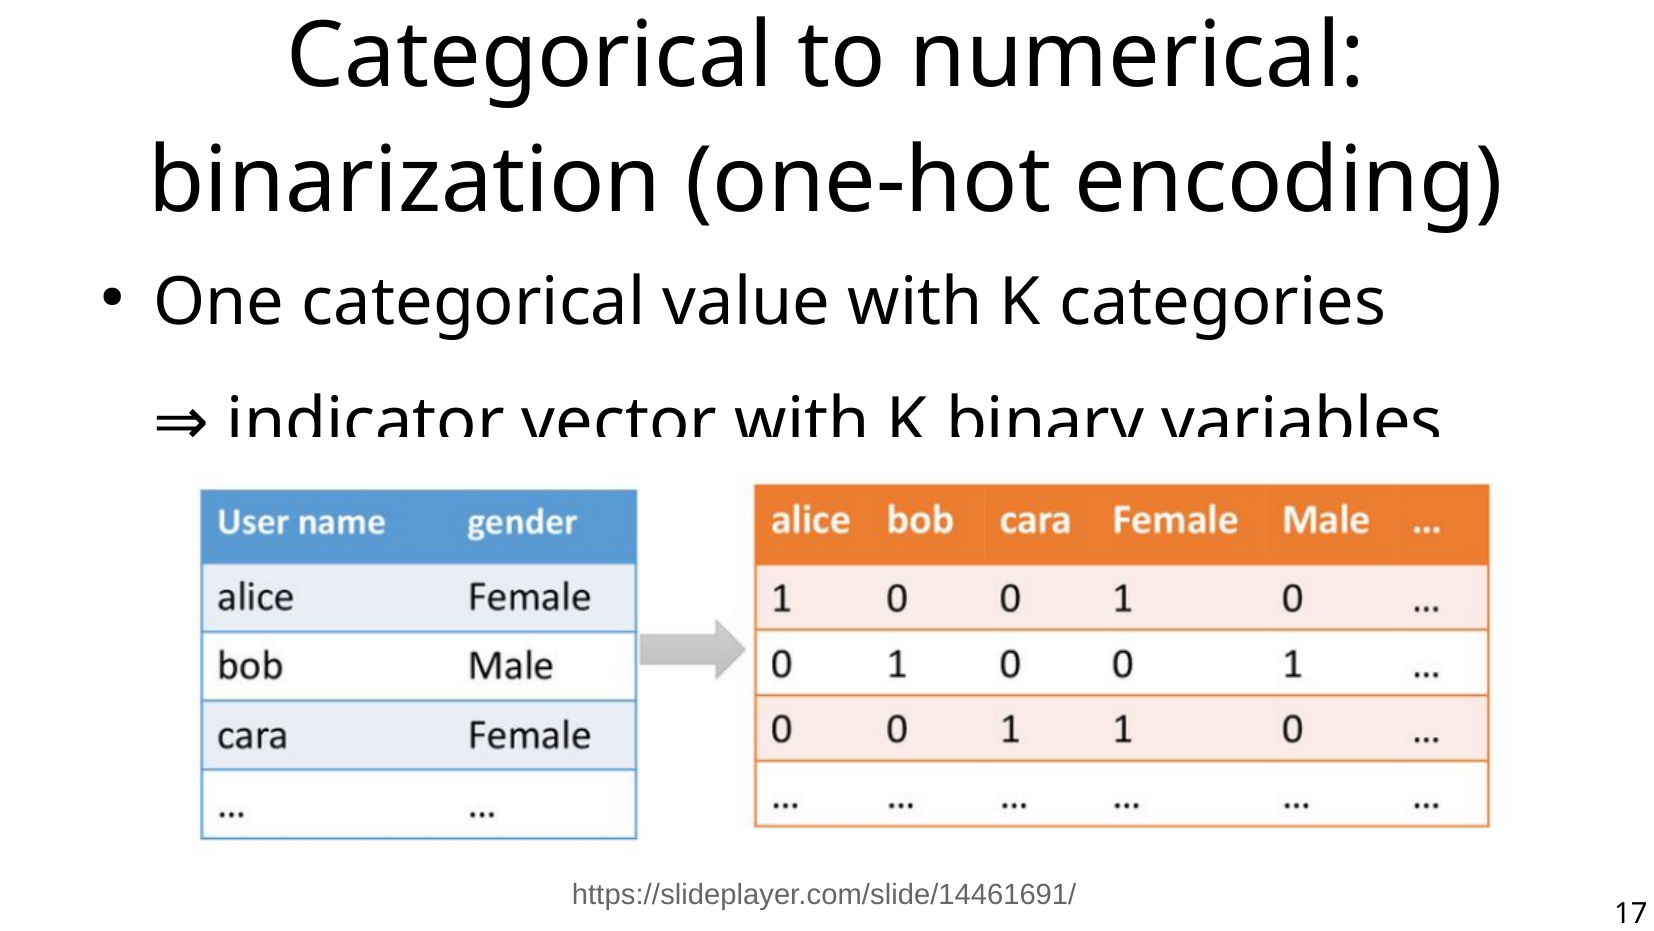

# Categorical to numerical: binarization (one-hot encoding)
One categorical value with K categories
⇒ indicator vector with K binary variables
https://slideplayer.com/slide/14461691/
17